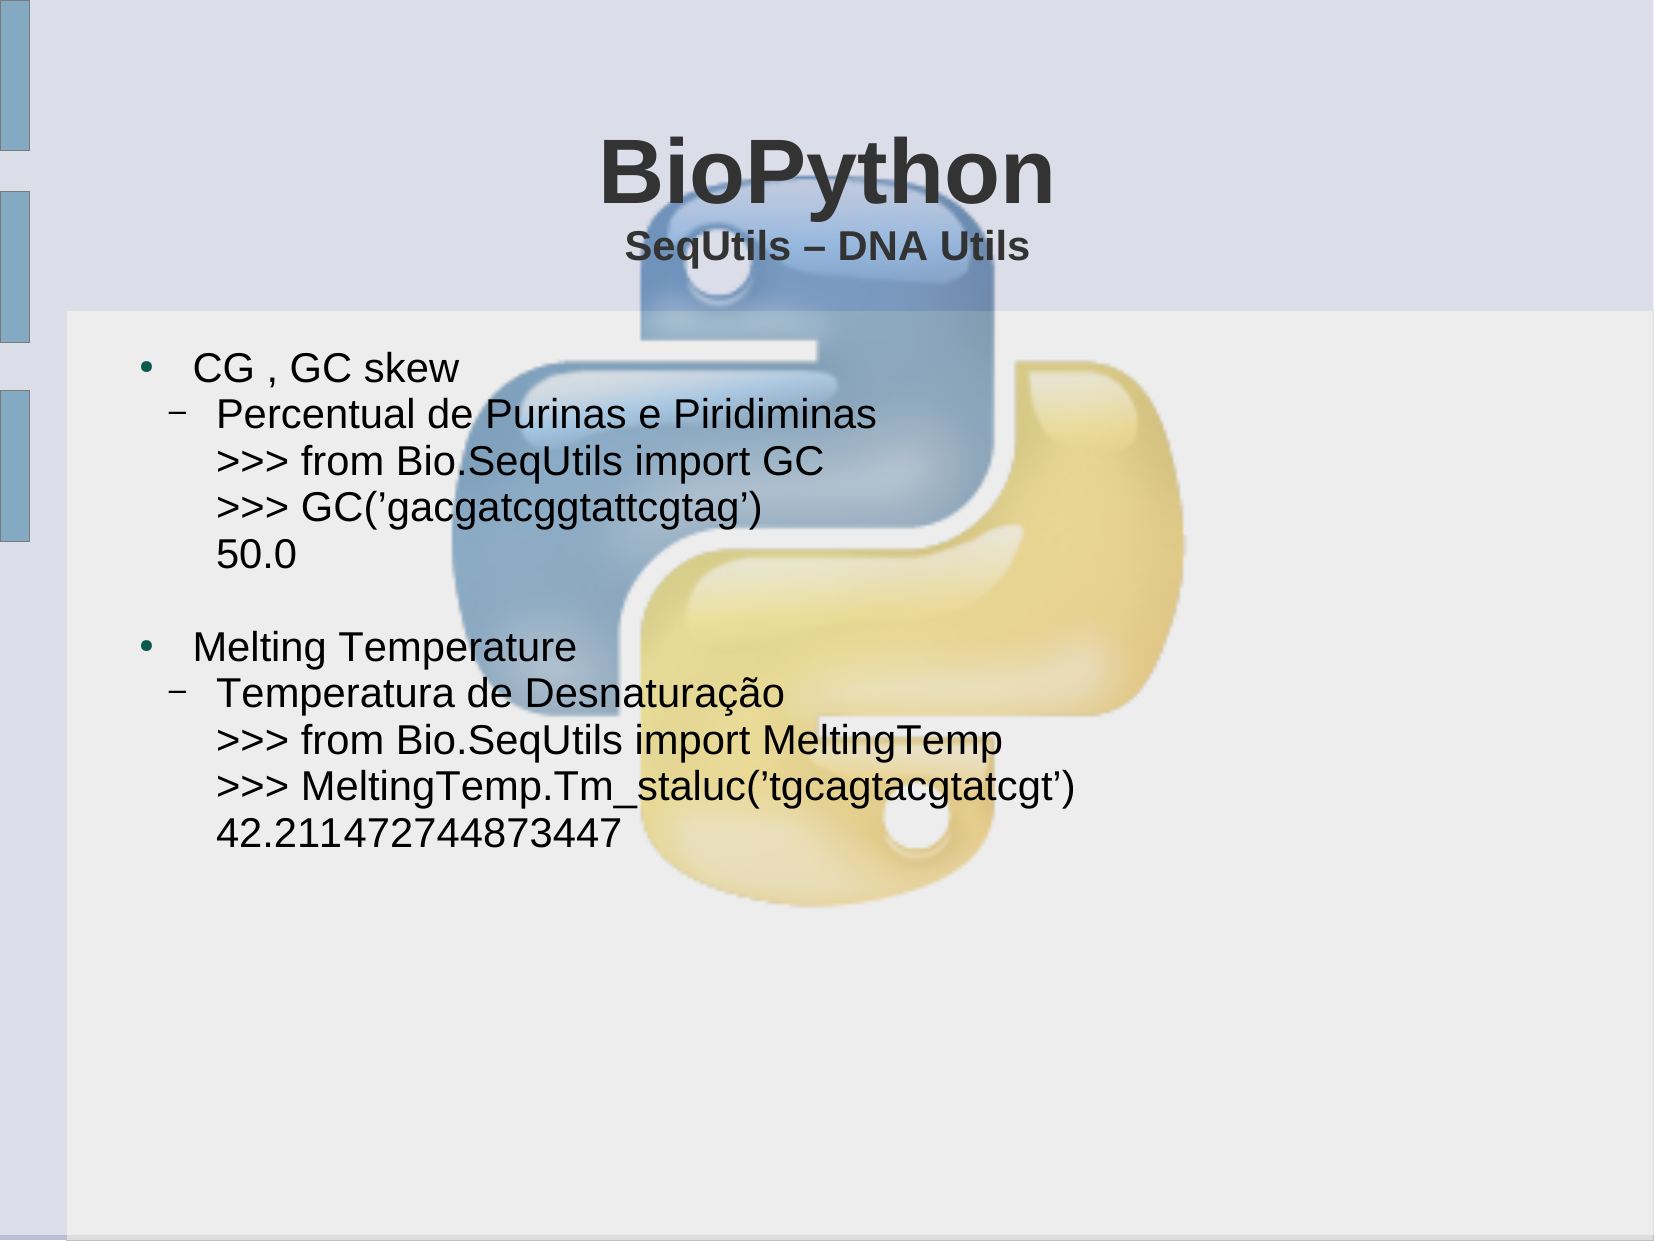

# BioPython SeqUtils – DNA Utils
CG , GC skew
Percentual de Purinas e Piridiminas
>>> from Bio.SeqUtils import GC
>>> GC(’gacgatcggtattcgtag’)
50.0
Melting Temperature
Temperatura de Desnaturação
>>> from Bio.SeqUtils import MeltingTemp
>>> MeltingTemp.Tm_staluc(’tgcagtacgtatcgt’)
42.211472744873447